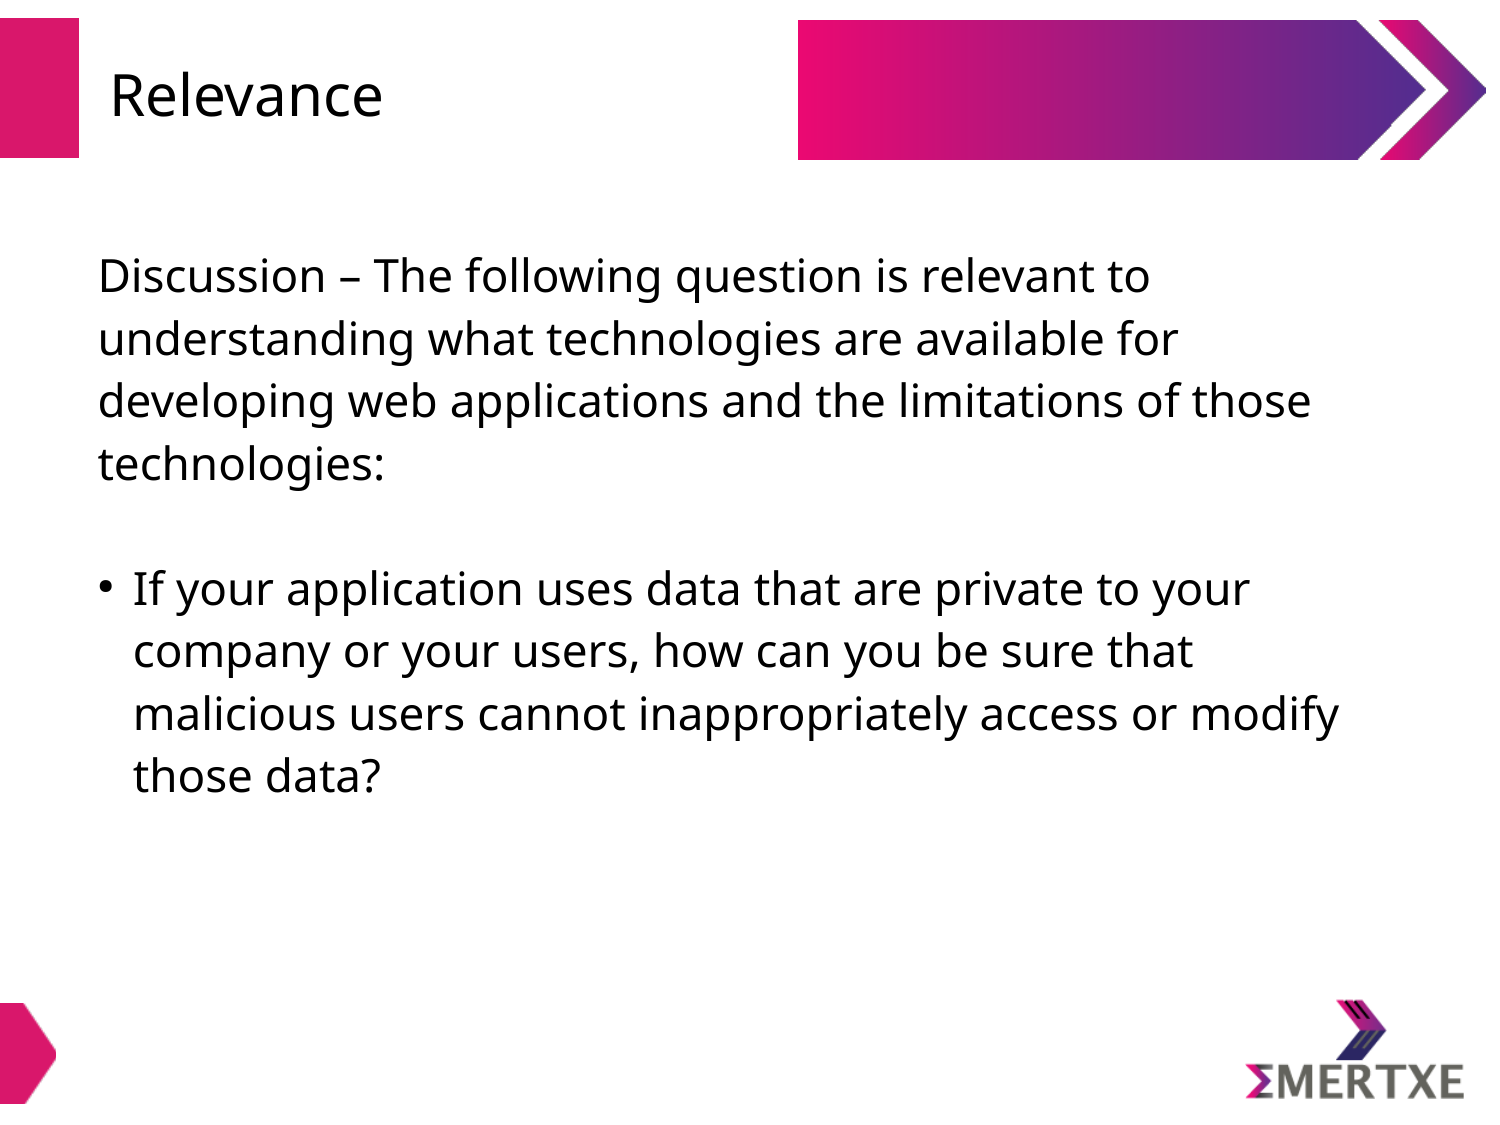

Relevance
Discussion – The following question is relevant to understanding what technologies are available for developing web applications and the limitations of those technologies:
If your application uses data that are private to your company or your users, how can you be sure that malicious users cannot inappropriately access or modify those data?